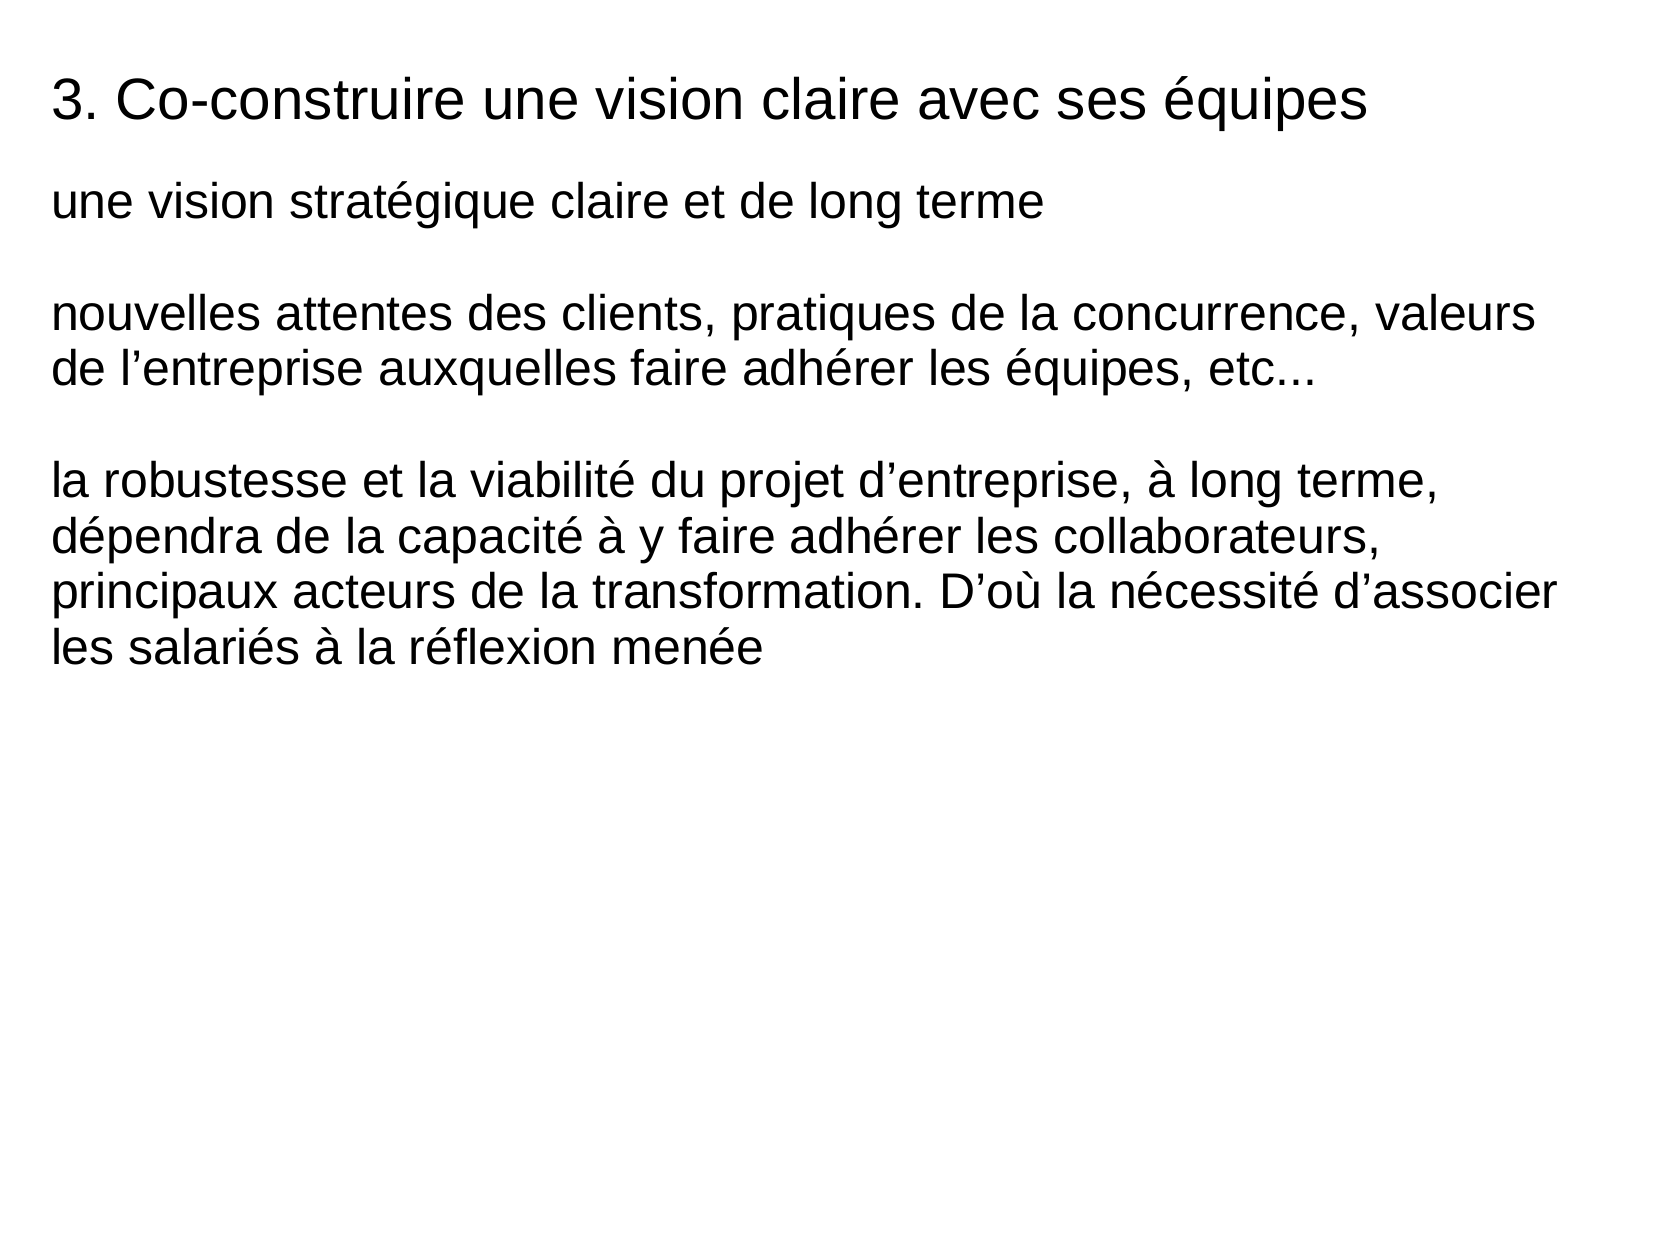

3. Co-construire une vision claire avec ses équipes
une vision stratégique claire et de long terme
nouvelles attentes des clients, pratiques de la concurrence, valeurs de l’entreprise auxquelles faire adhérer les équipes, etc...
la robustesse et la viabilité du projet d’entreprise, à long terme, dépendra de la capacité à y faire adhérer les collaborateurs, principaux acteurs de la transformation. D’où la nécessité d’associer les salariés à la réflexion menée